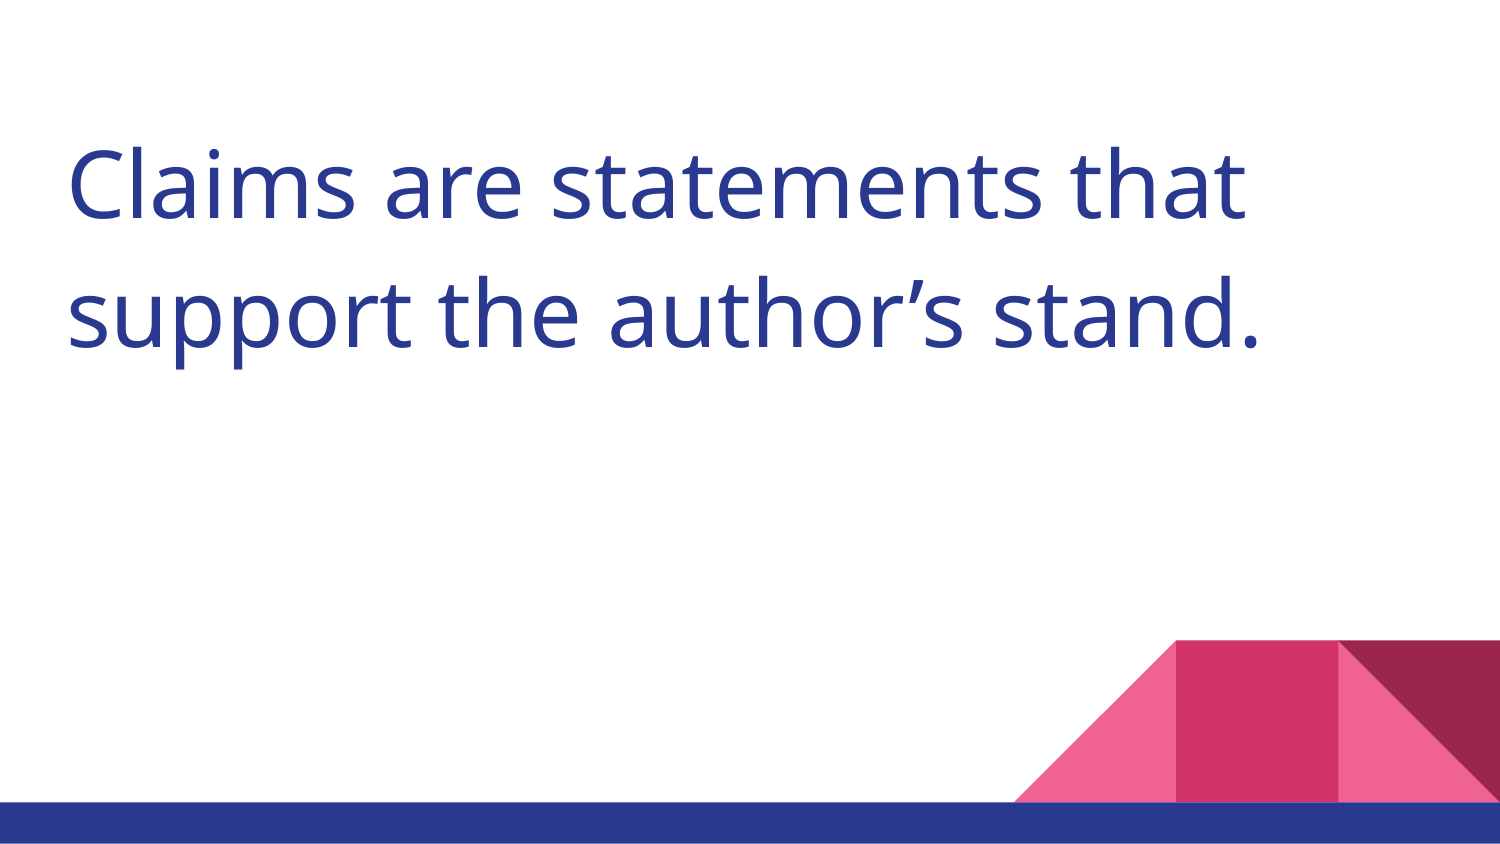

# Claims are statements that support the author’s stand.